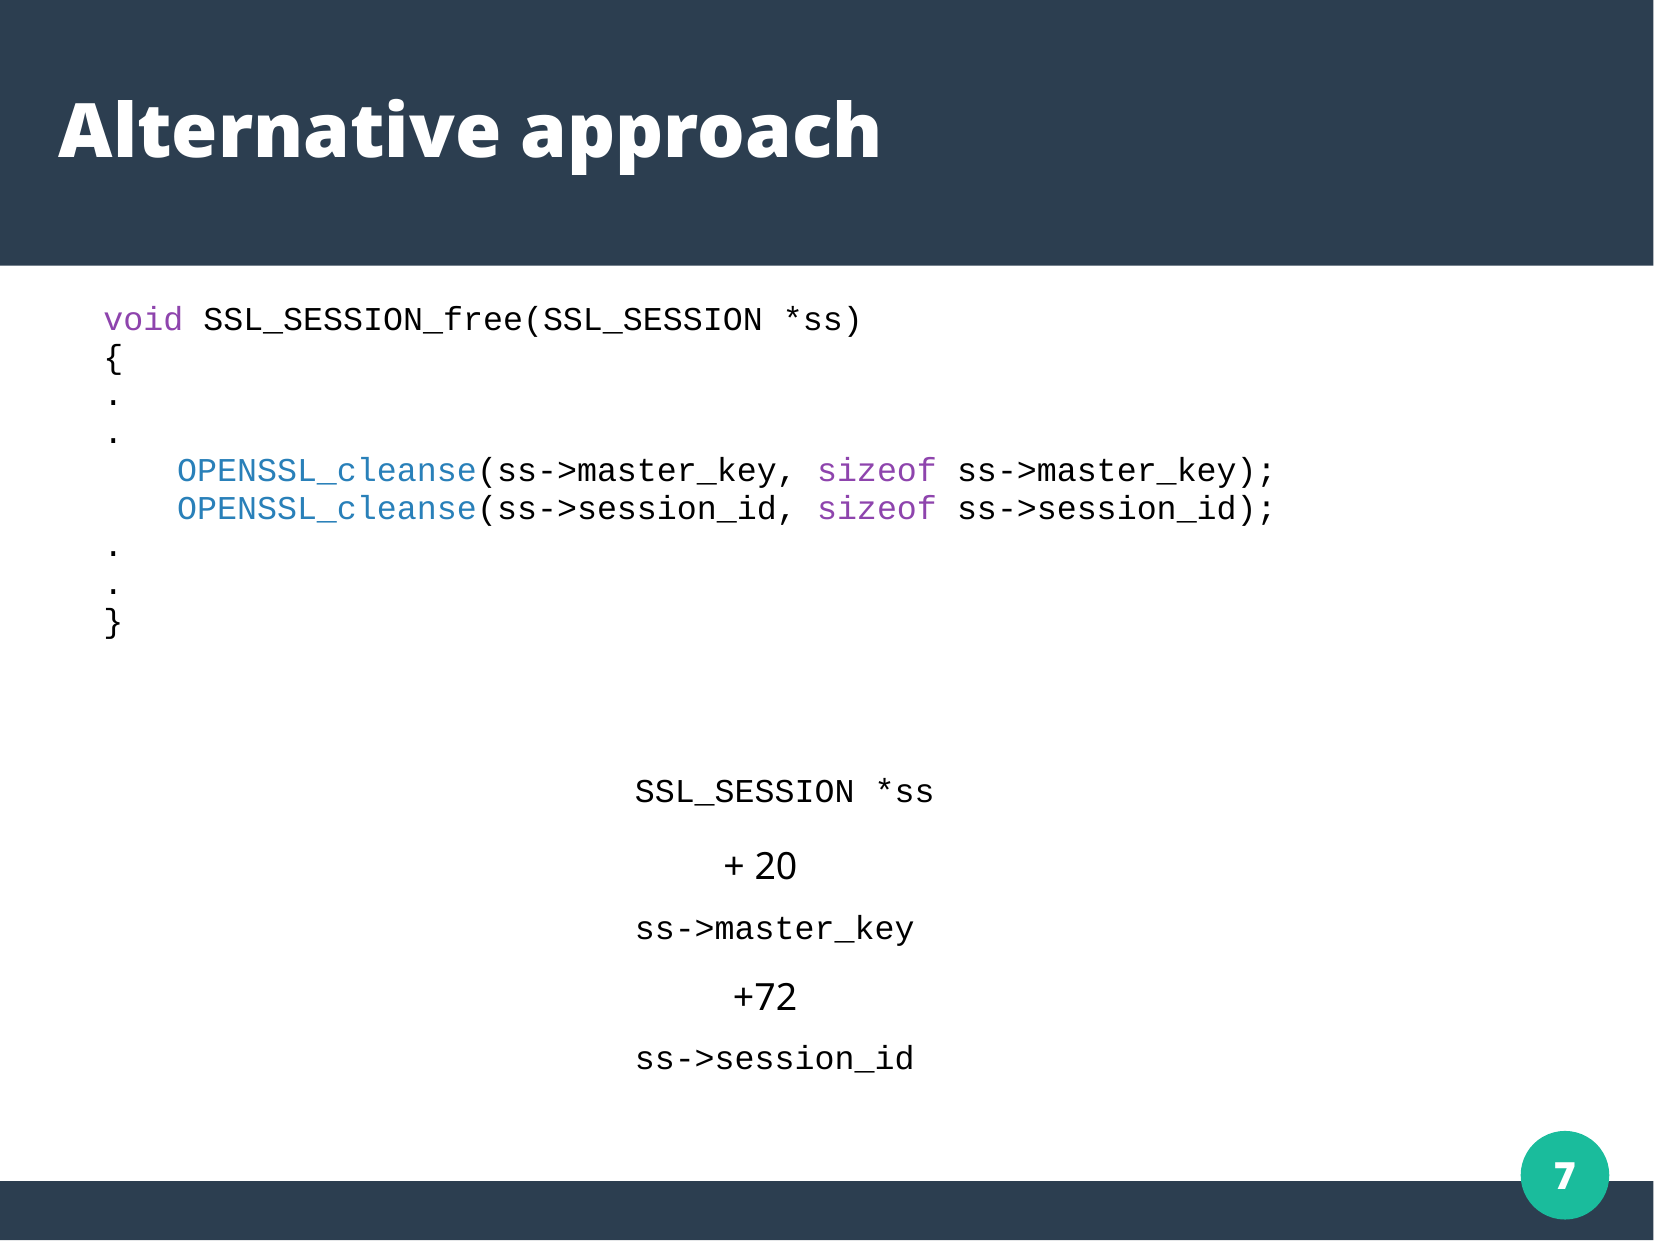

# Alternative approach
void SSL_SESSION_free(SSL_SESSION *ss)
{
.
.
	OPENSSL_cleanse(ss->master_key, sizeof ss->master_key);
	OPENSSL_cleanse(ss->session_id, sizeof ss->session_id);
.
.
}
SSL_SESSION *ss
+ 20
ss->master_key
+72
ss->session_id
7